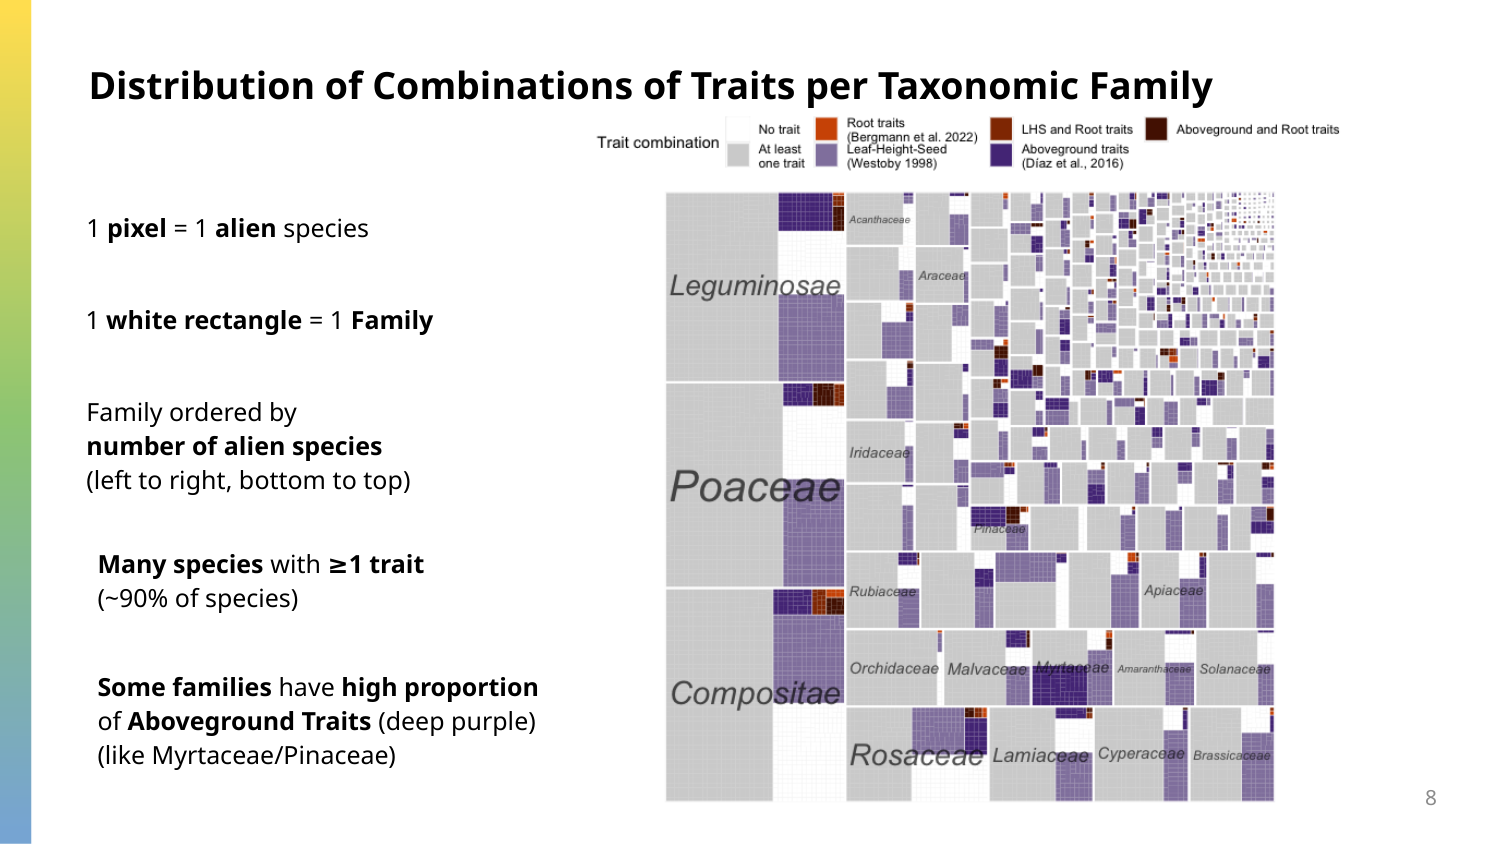

# Distribution of Combinations of Traits per Taxonomic Family
1 pixel = 1 alien species
1 white rectangle = 1 Family
Family ordered by
number of alien species
(left to right, bottom to top)
Many species with ≥1 trait
(~90% of species)
Some families have high proportion
of Aboveground Traits (deep purple)
(like Myrtaceae/Pinaceae)